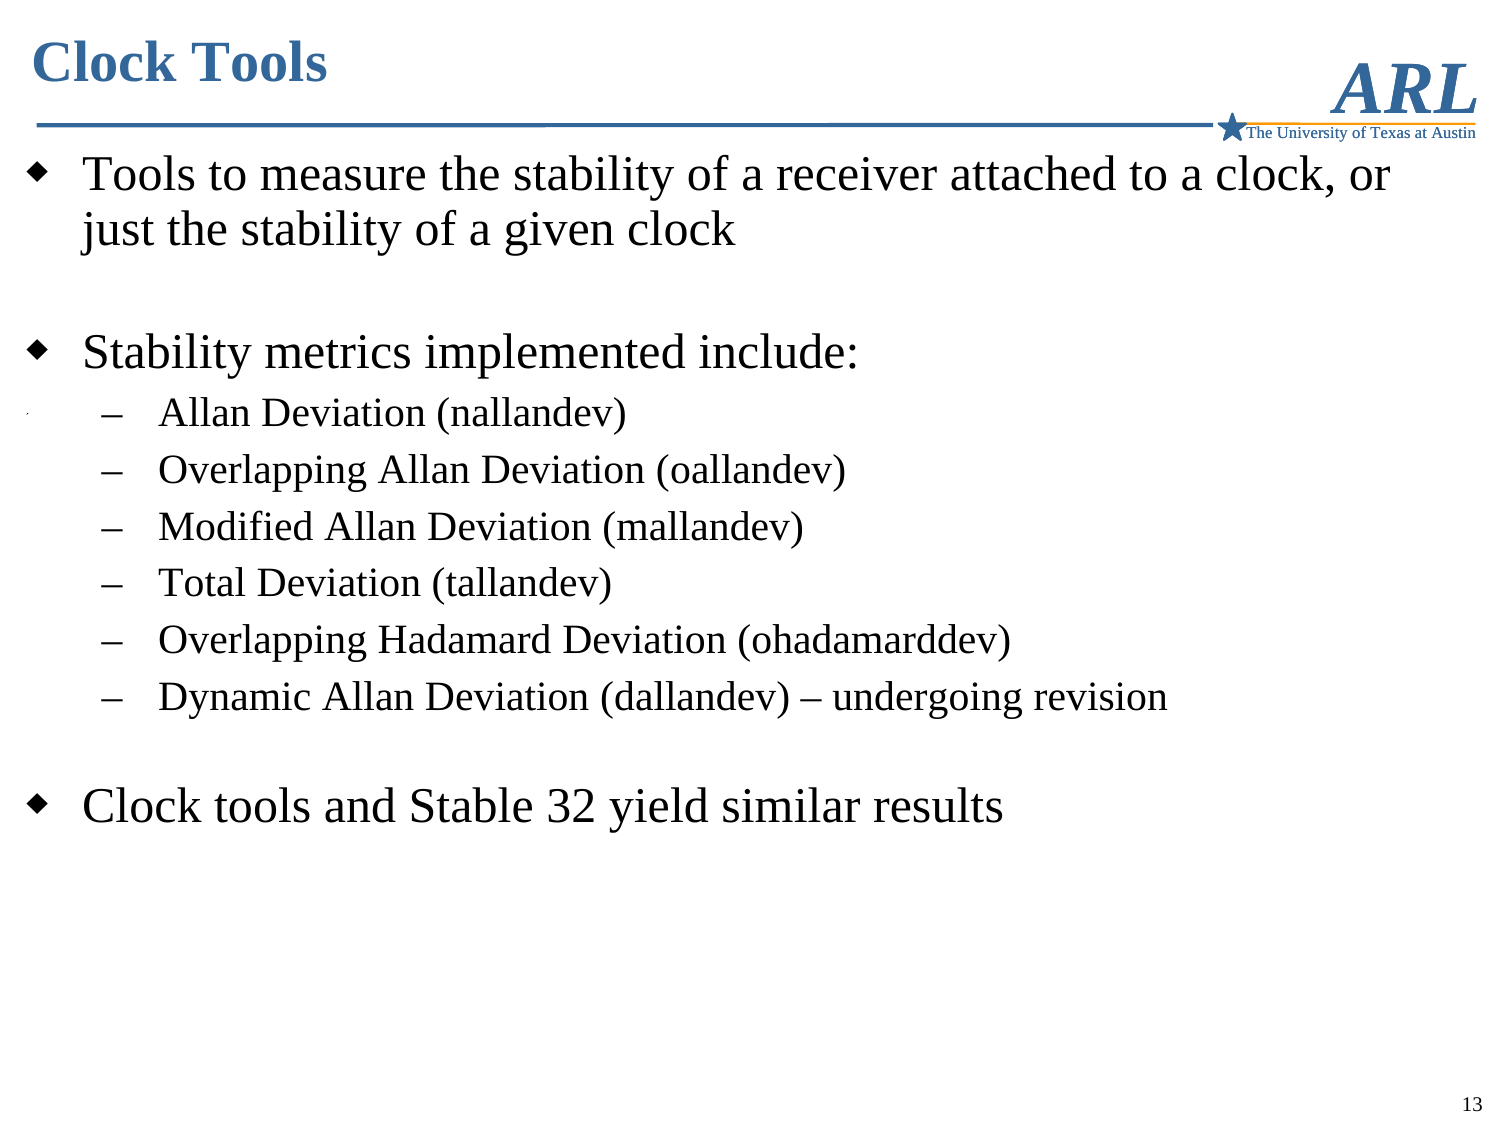

# Clock Tools
Tools to measure the stability of a receiver attached to a clock, or just the stability of a given clock
Stability metrics implemented include:
 Allan Deviation (nallandev)
 Overlapping Allan Deviation (oallandev)
 Modified Allan Deviation (mallandev)
 Total Deviation (tallandev)
 Overlapping Hadamard Deviation (ohadamarddev)
 Dynamic Allan Deviation (dallandev) – undergoing revision
Clock tools and Stable 32 yield similar results